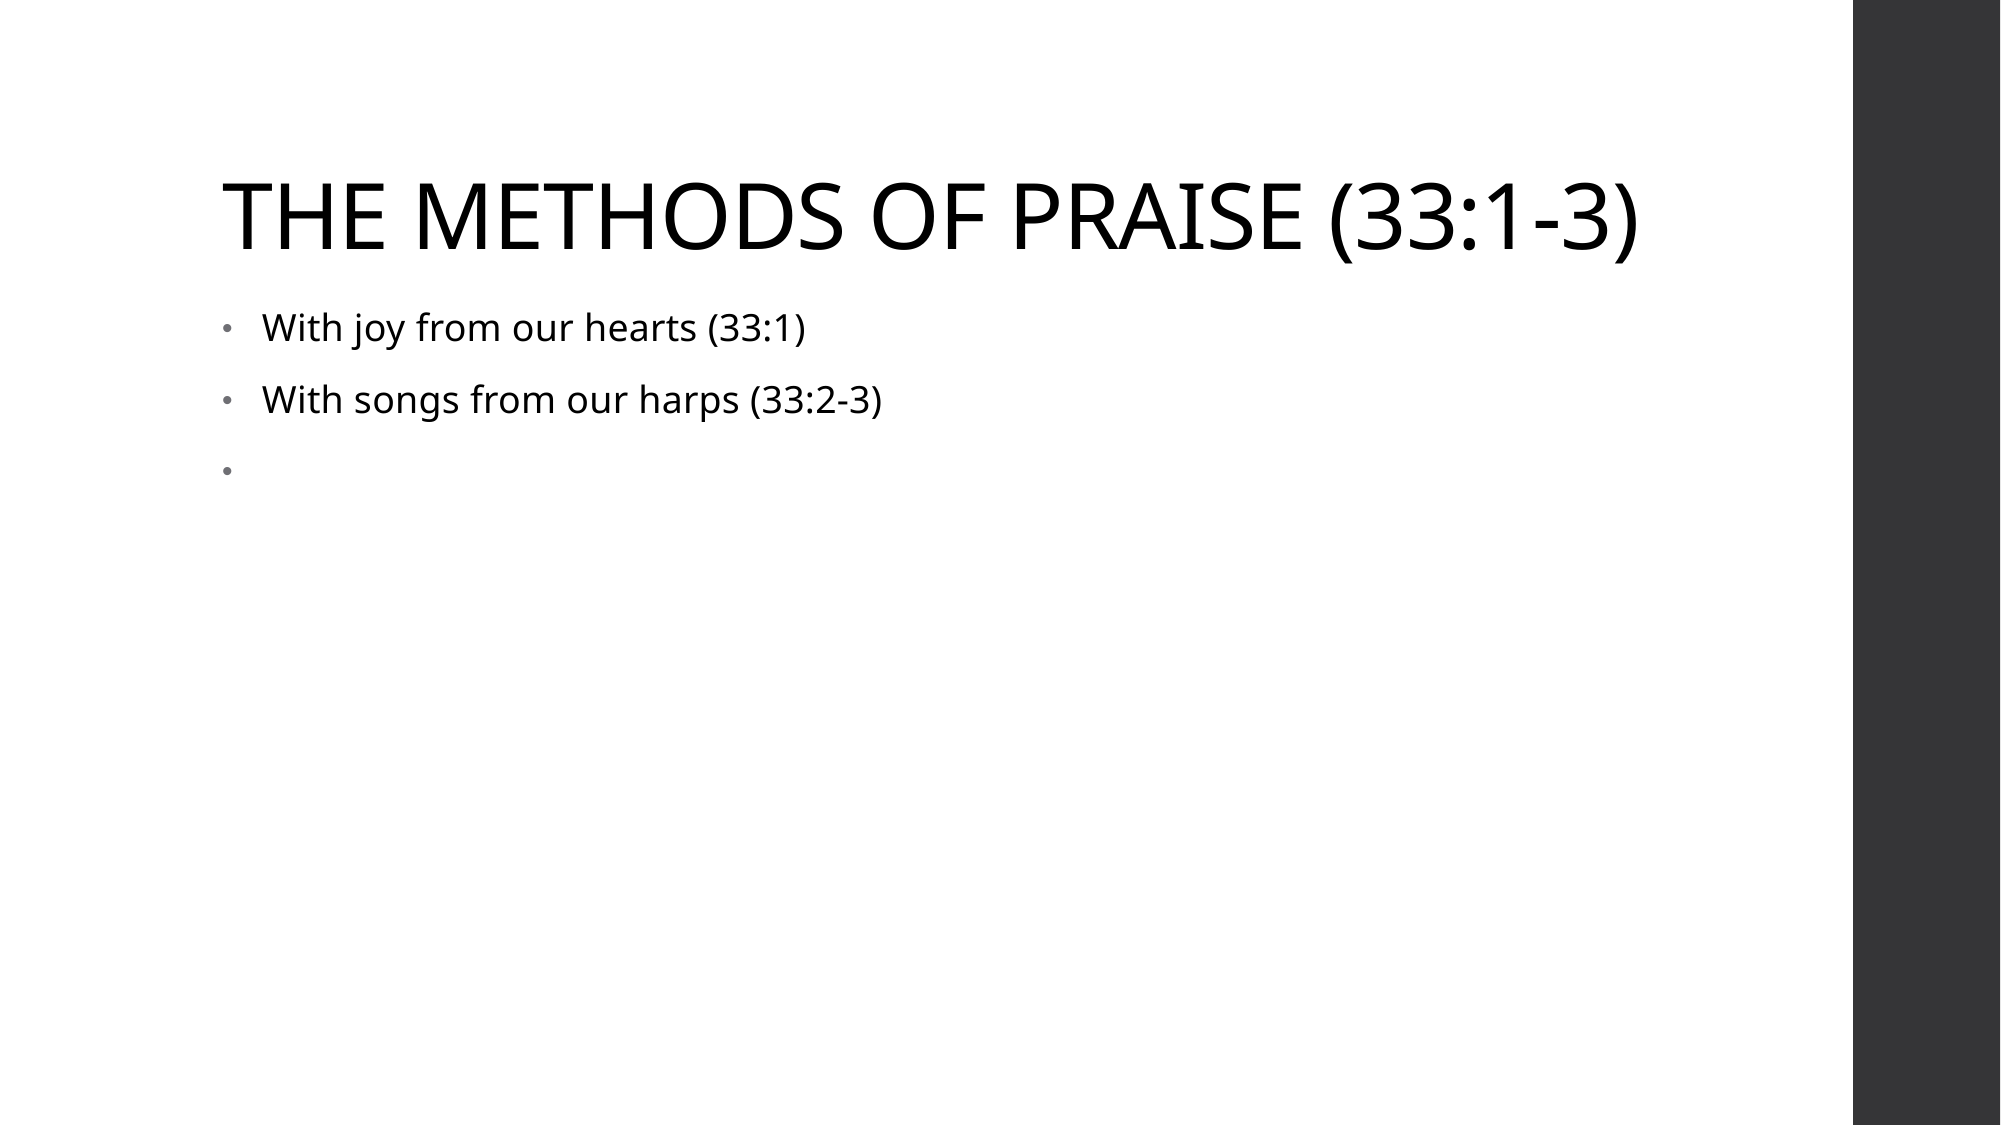

# THE METHODS OF PRAISE (33:1-3)
 With joy from our hearts (33:1)
 With songs from our harps (33:2-3)